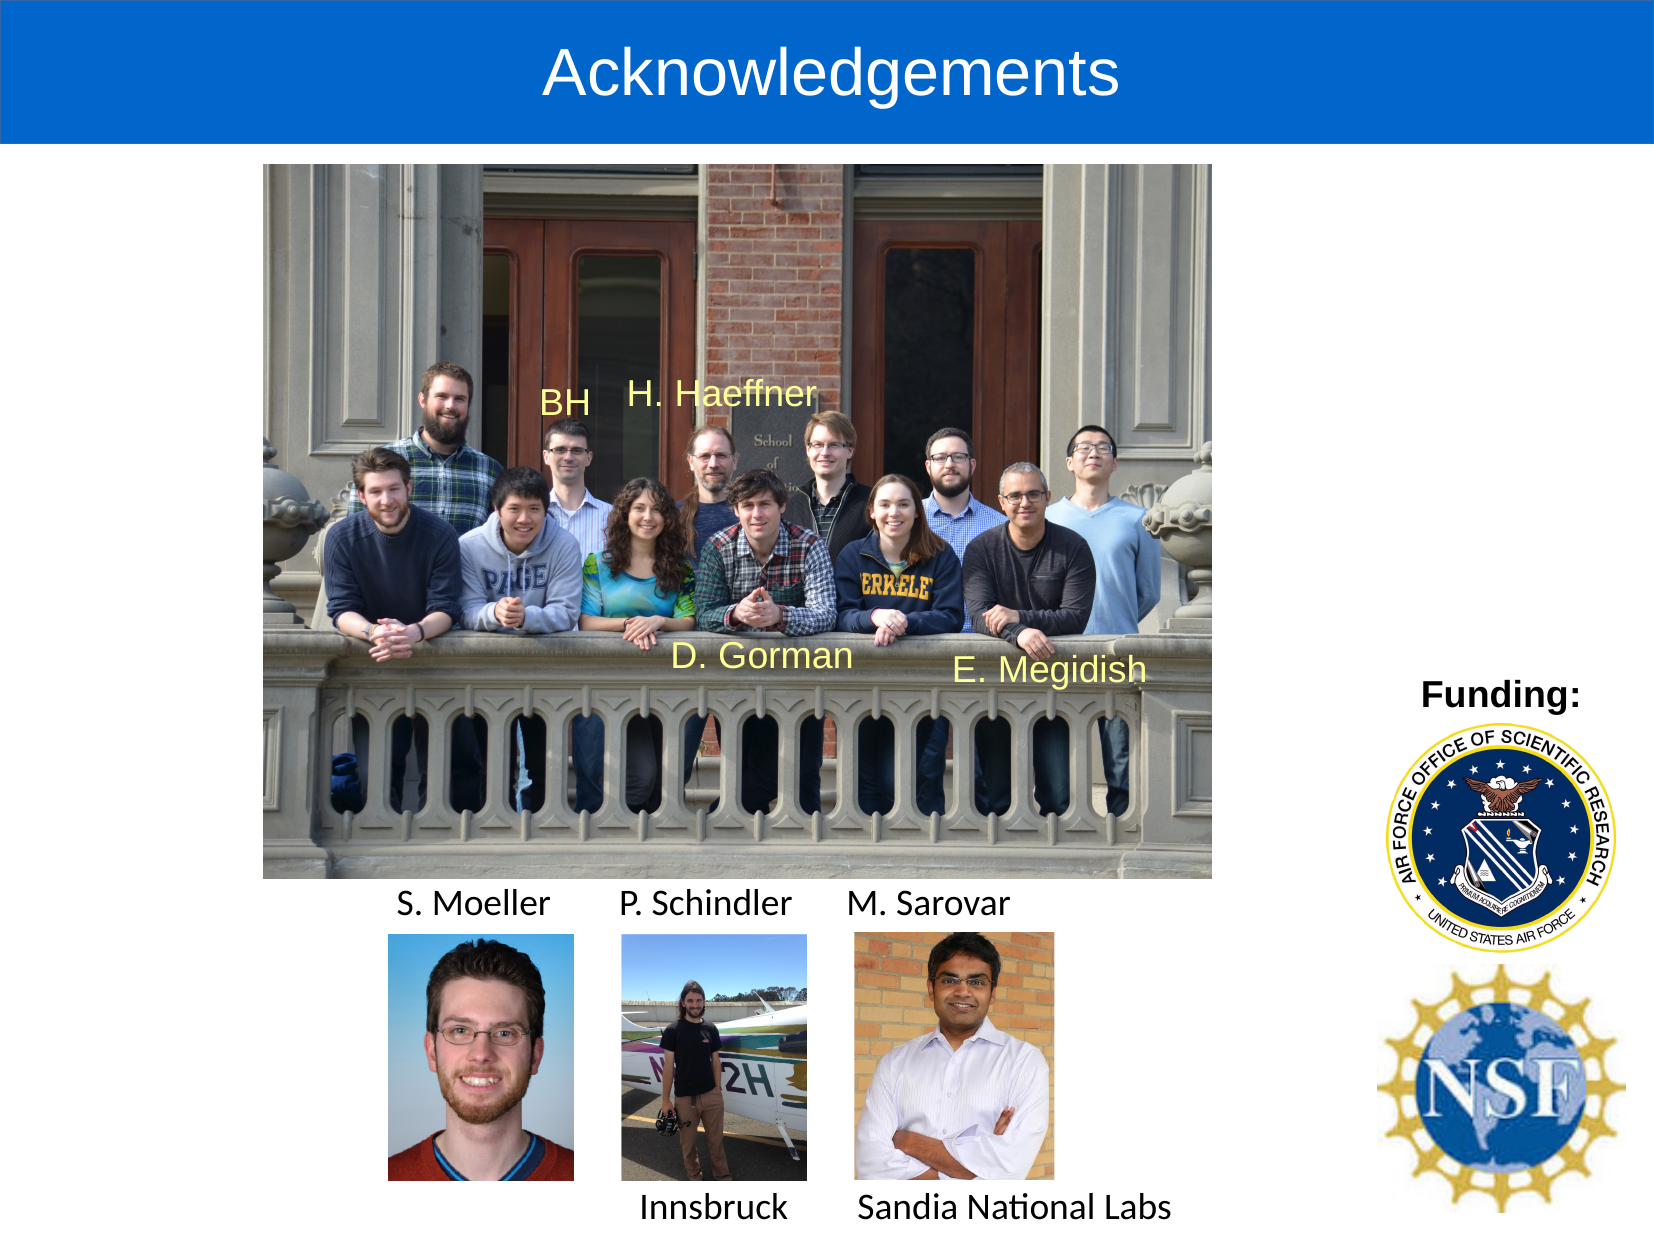

# Acknowledgements
H. Haeffner
BH
D. Gorman
E. Megidish
Funding:
S. Moeller
P. Schindler
M. Sarovar
Innsbruck
Sandia National Labs